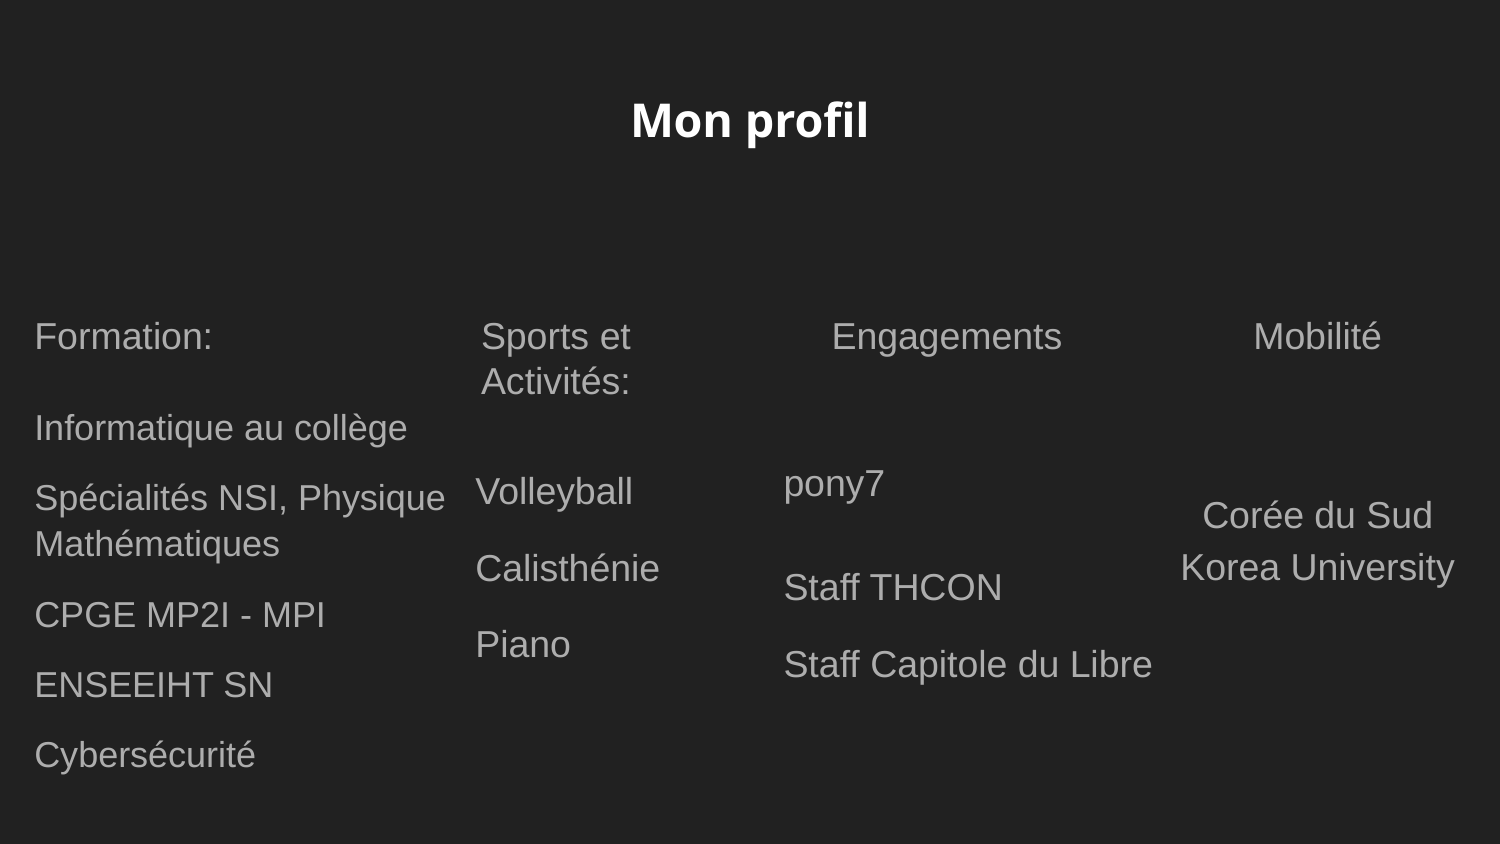

# Mon profil
Formation:
Sports et Activités:
Engagements
Mobilité
pony7
Staff THCON
Staff Capitole du Libre
Informatique au collège
Spécialités NSI, Physique Mathématiques
CPGE MP2I - MPI
ENSEEIHT SN
Cybersécurité
Volleyball
Calisthénie
Piano
Corée du Sud
Korea University